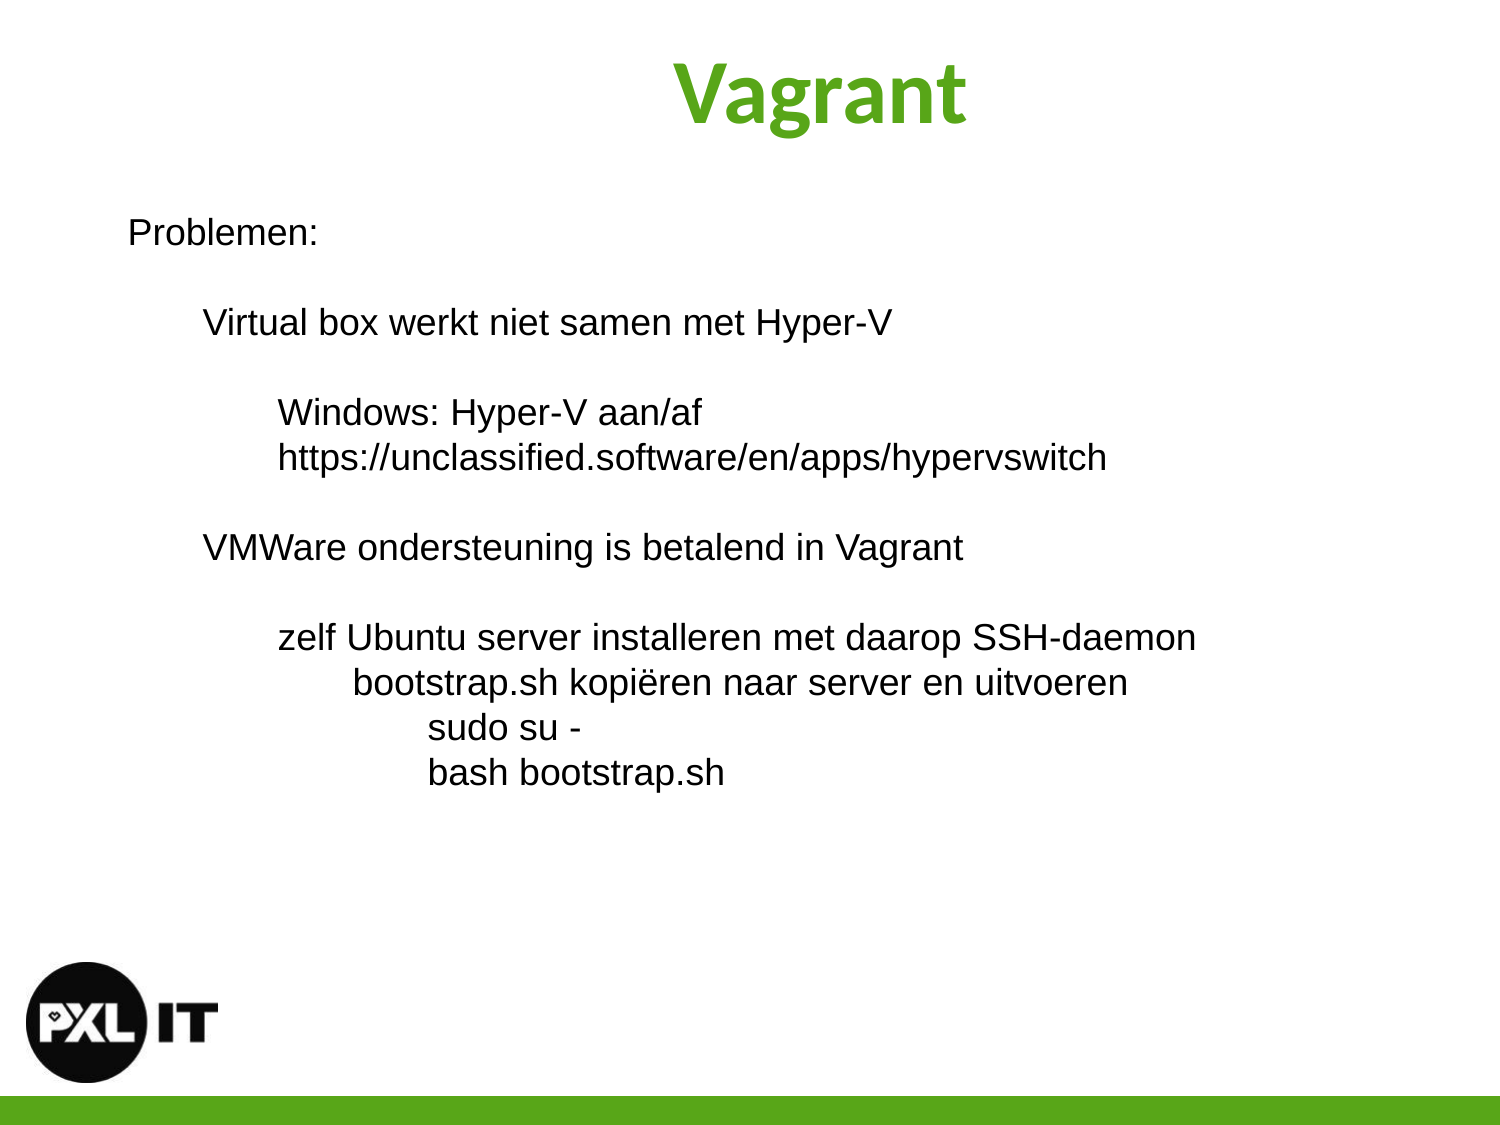

Vagrant
Problemen:
	Virtual box werkt niet samen met Hyper-V
		Windows: Hyper-V aan/af
		https://unclassified.software/en/apps/hypervswitch
	VMWare ondersteuning is betalend in Vagrant
		zelf Ubuntu server installeren met daarop SSH-daemon
			bootstrap.sh kopiëren naar server en uitvoeren
			sudo su -
			bash bootstrap.sh